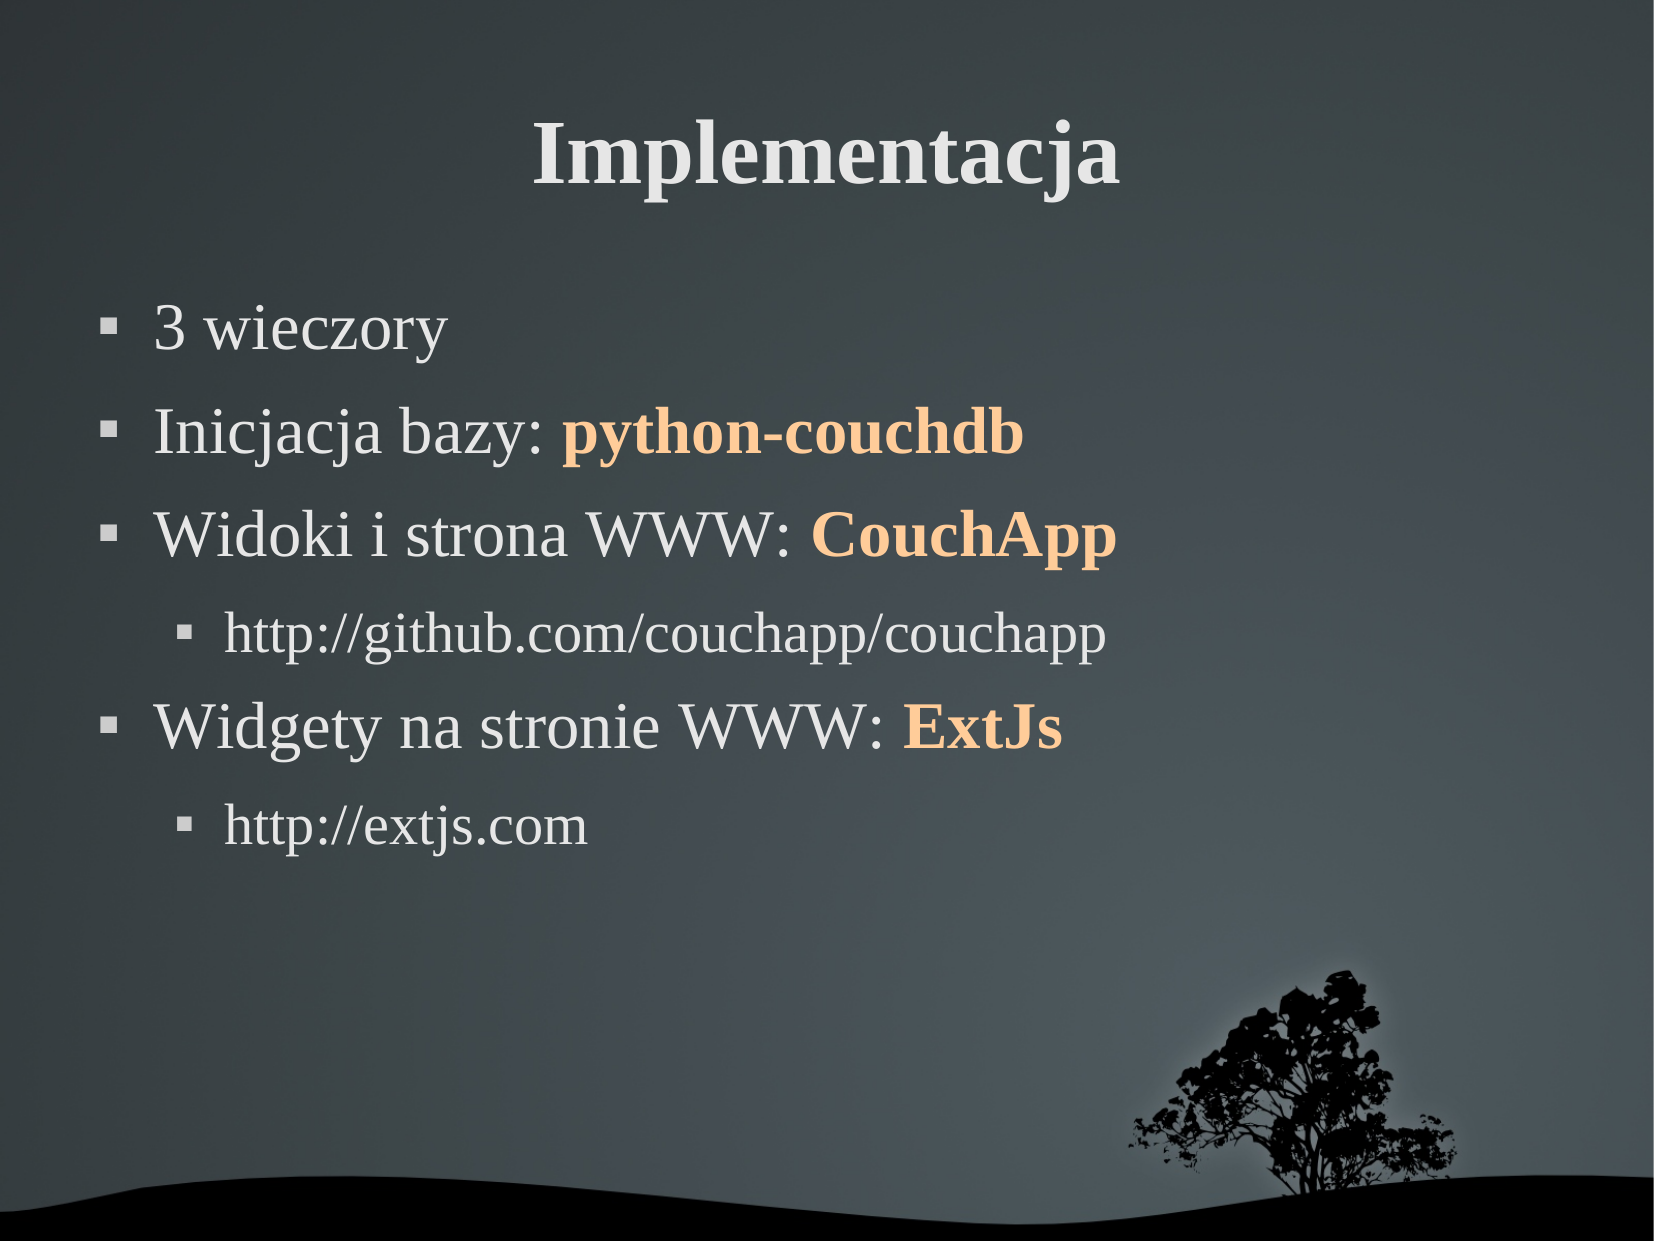

# Implementacja
3 wieczory
Inicjacja bazy: python-couchdb
Widoki i strona WWW: CouchApp
http://github.com/couchapp/couchapp
Widgety na stronie WWW: ExtJs
http://extjs.com